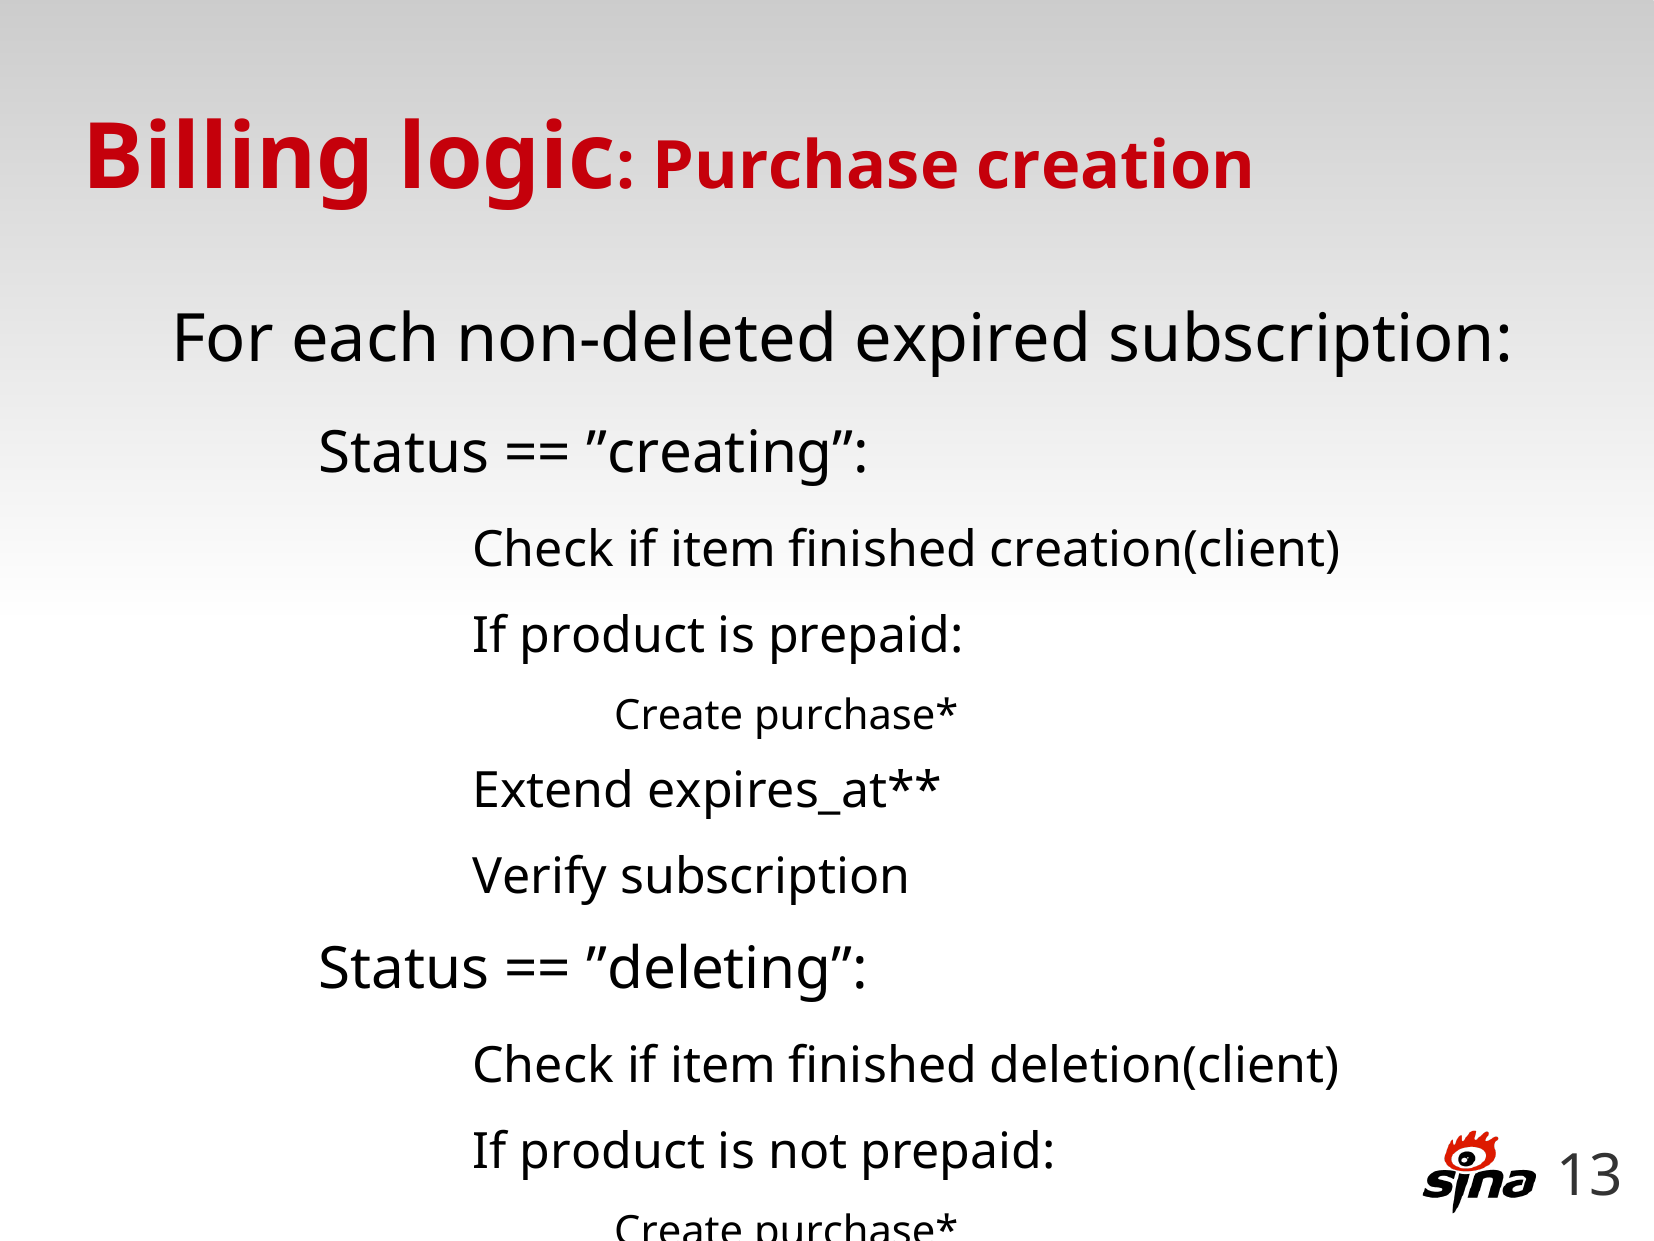

# Billing logic: Purchase creation
For each non-deleted expired subscription:
Status == ”creating”:
Check if item finished creation(client)
If product is prepaid:
Create purchase*
Extend expires_at**
Verify subscription
Status == ”deleting”:
Check if item finished deletion(client)
If product is not prepaid:
Create purchase*
Terminate subscription
13